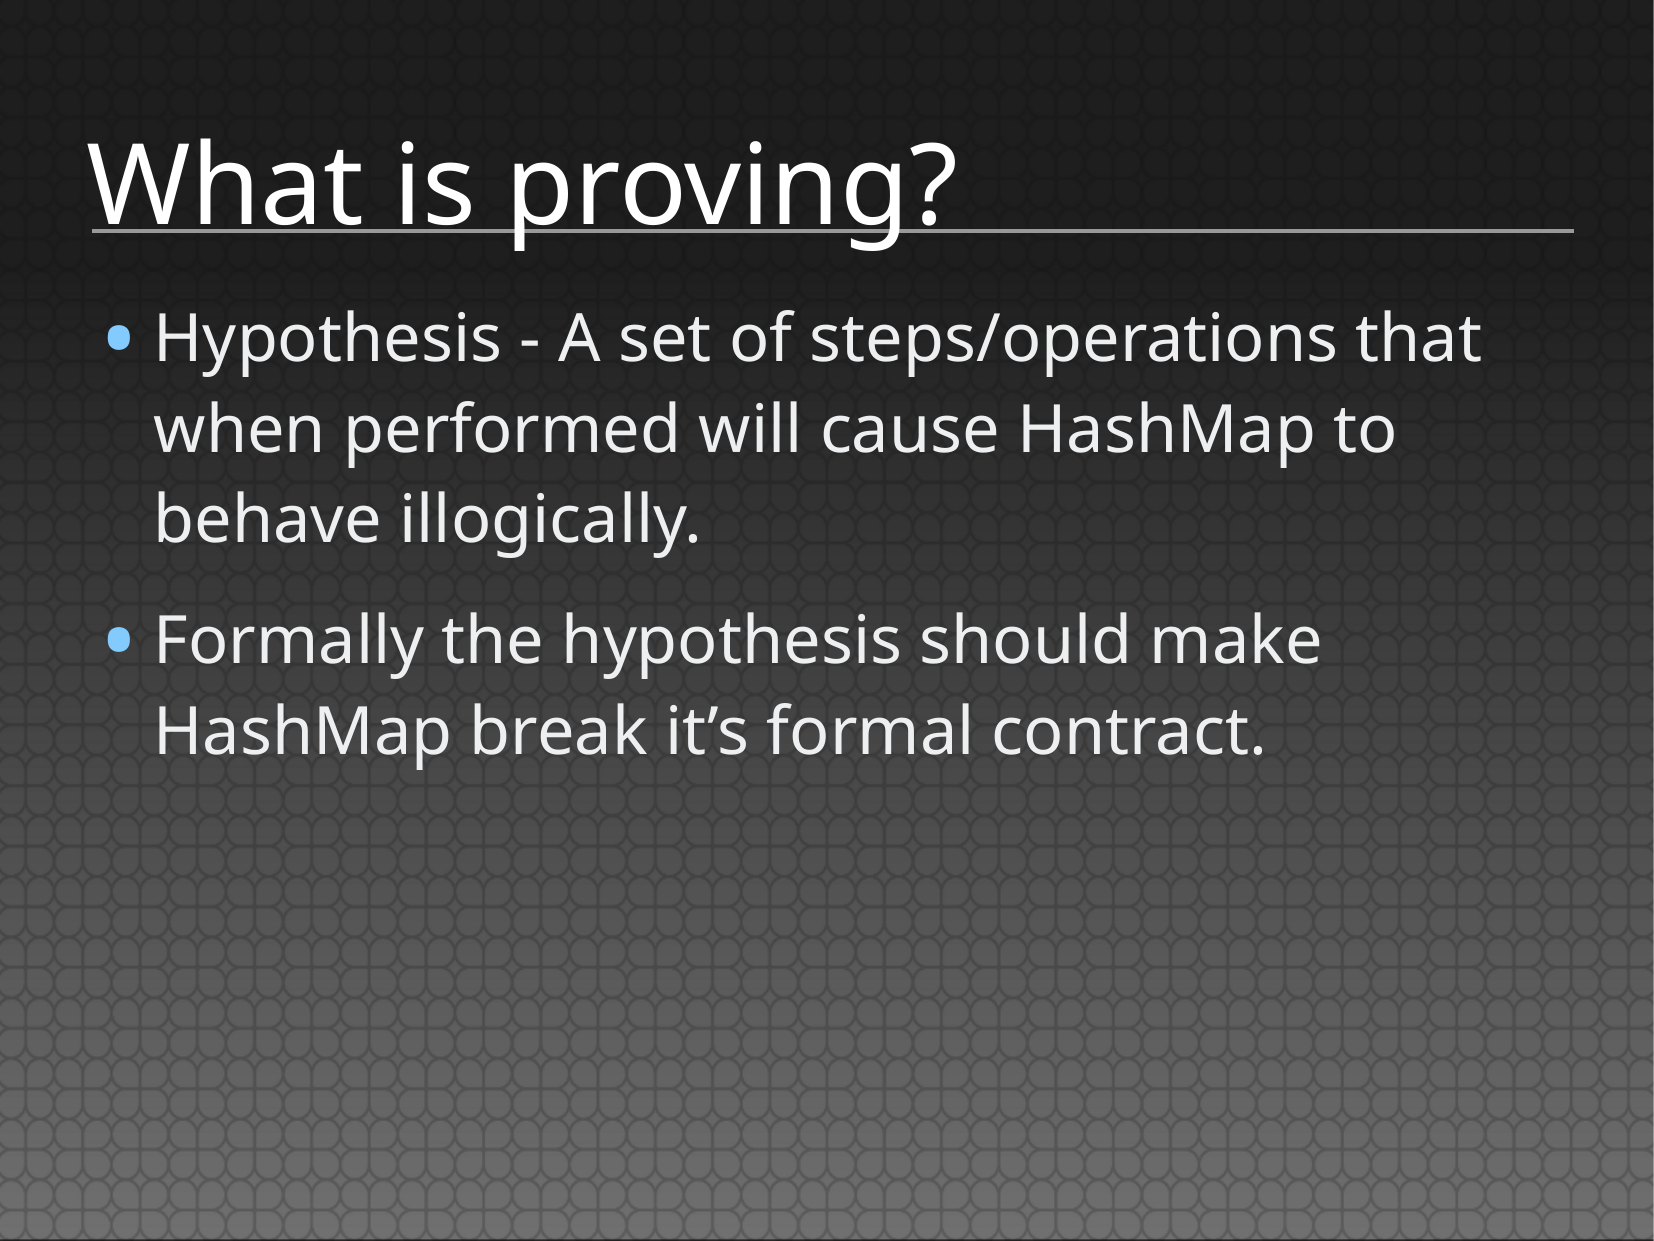

# What is proving?
Hypothesis - A set of steps/operations that when performed will cause HashMap to behave illogically.
Formally the hypothesis should make HashMap break it’s formal contract.